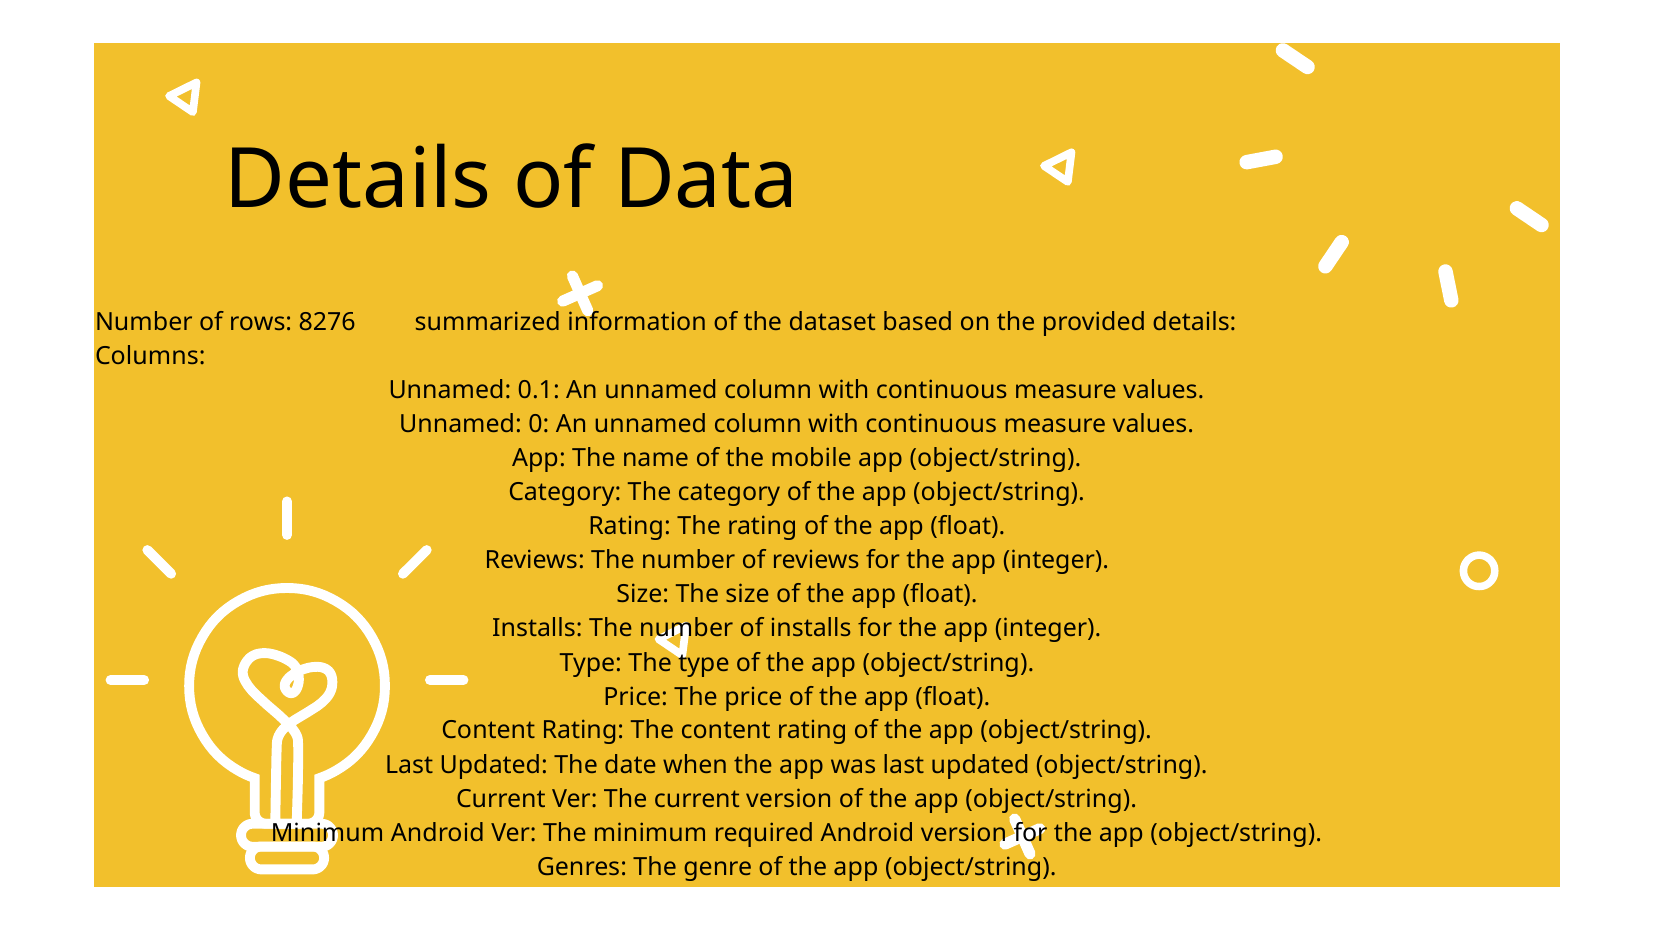

# Details of Data
 Number of rows: 8276 summarized information of the dataset based on the provided details:
 Columns:
Unnamed: 0.1: An unnamed column with continuous measure values.
Unnamed: 0: An unnamed column with continuous measure values.
App: The name of the mobile app (object/string).
Category: The category of the app (object/string).
Rating: The rating of the app (float).
Reviews: The number of reviews for the app (integer).
Size: The size of the app (float).
Installs: The number of installs for the app (integer).
Type: The type of the app (object/string).
Price: The price of the app (float).
Content Rating: The content rating of the app (object/string).
Last Updated: The date when the app was last updated (object/string).
Current Ver: The current version of the app (object/string).
Minimum Android Ver: The minimum required Android version for the app (object/string).
Genres: The genre of the app (object/string).